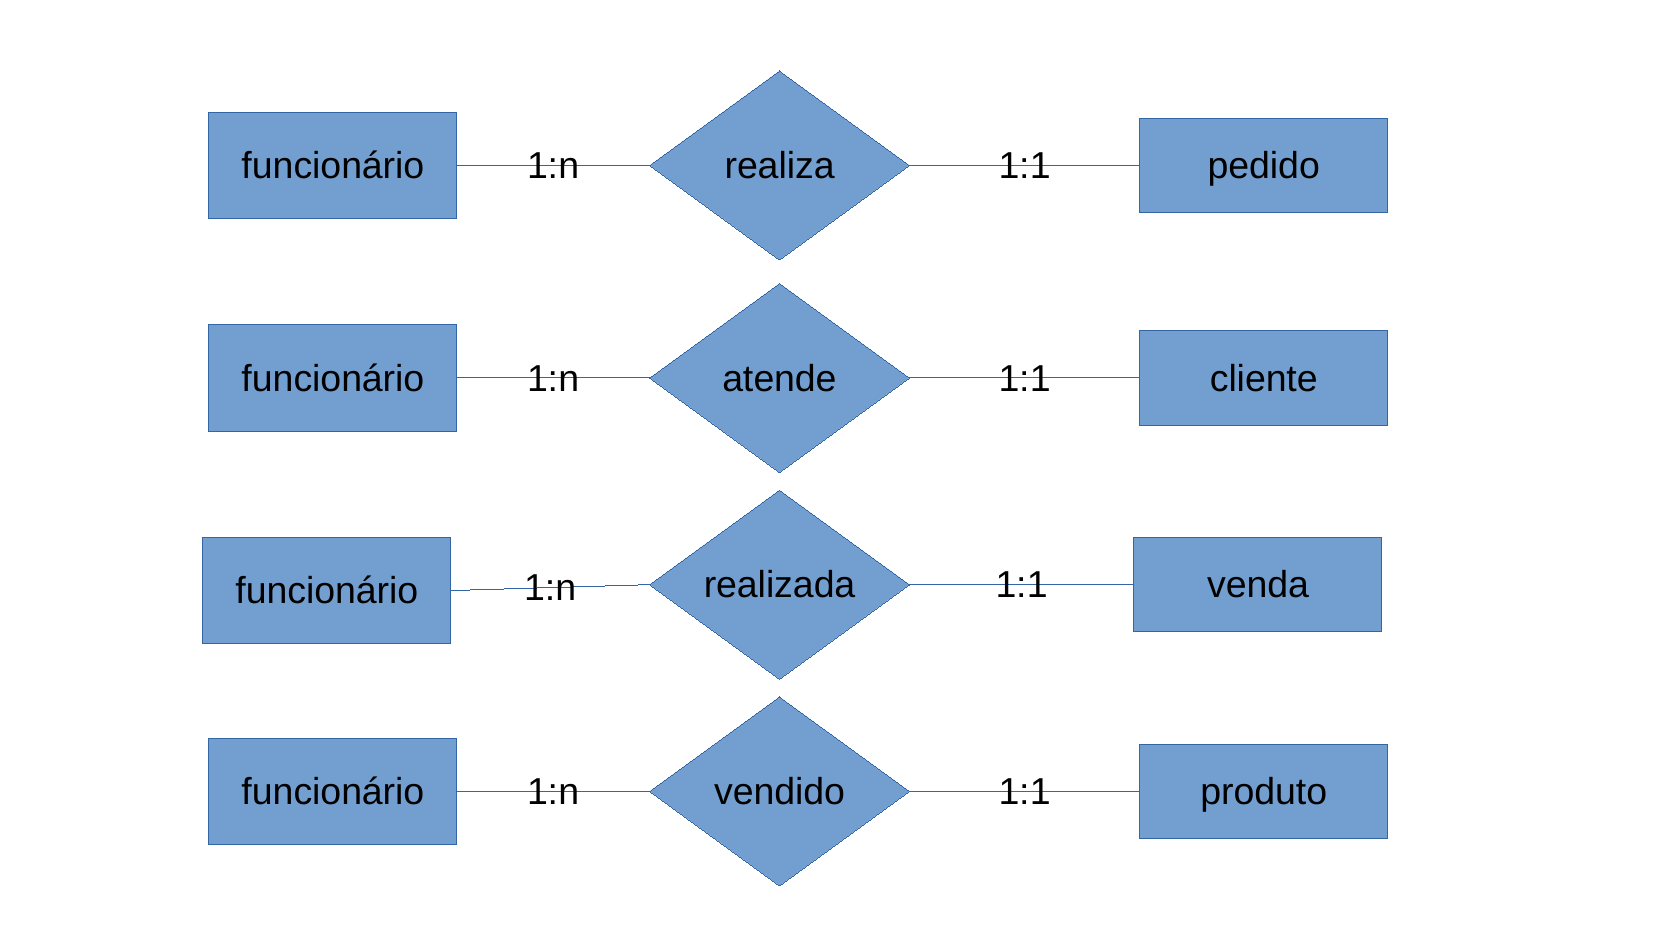

realiza
funcionário
pedido
atende
funcionário
cliente
realizada
funcionário
venda
vendido
funcionário
produto